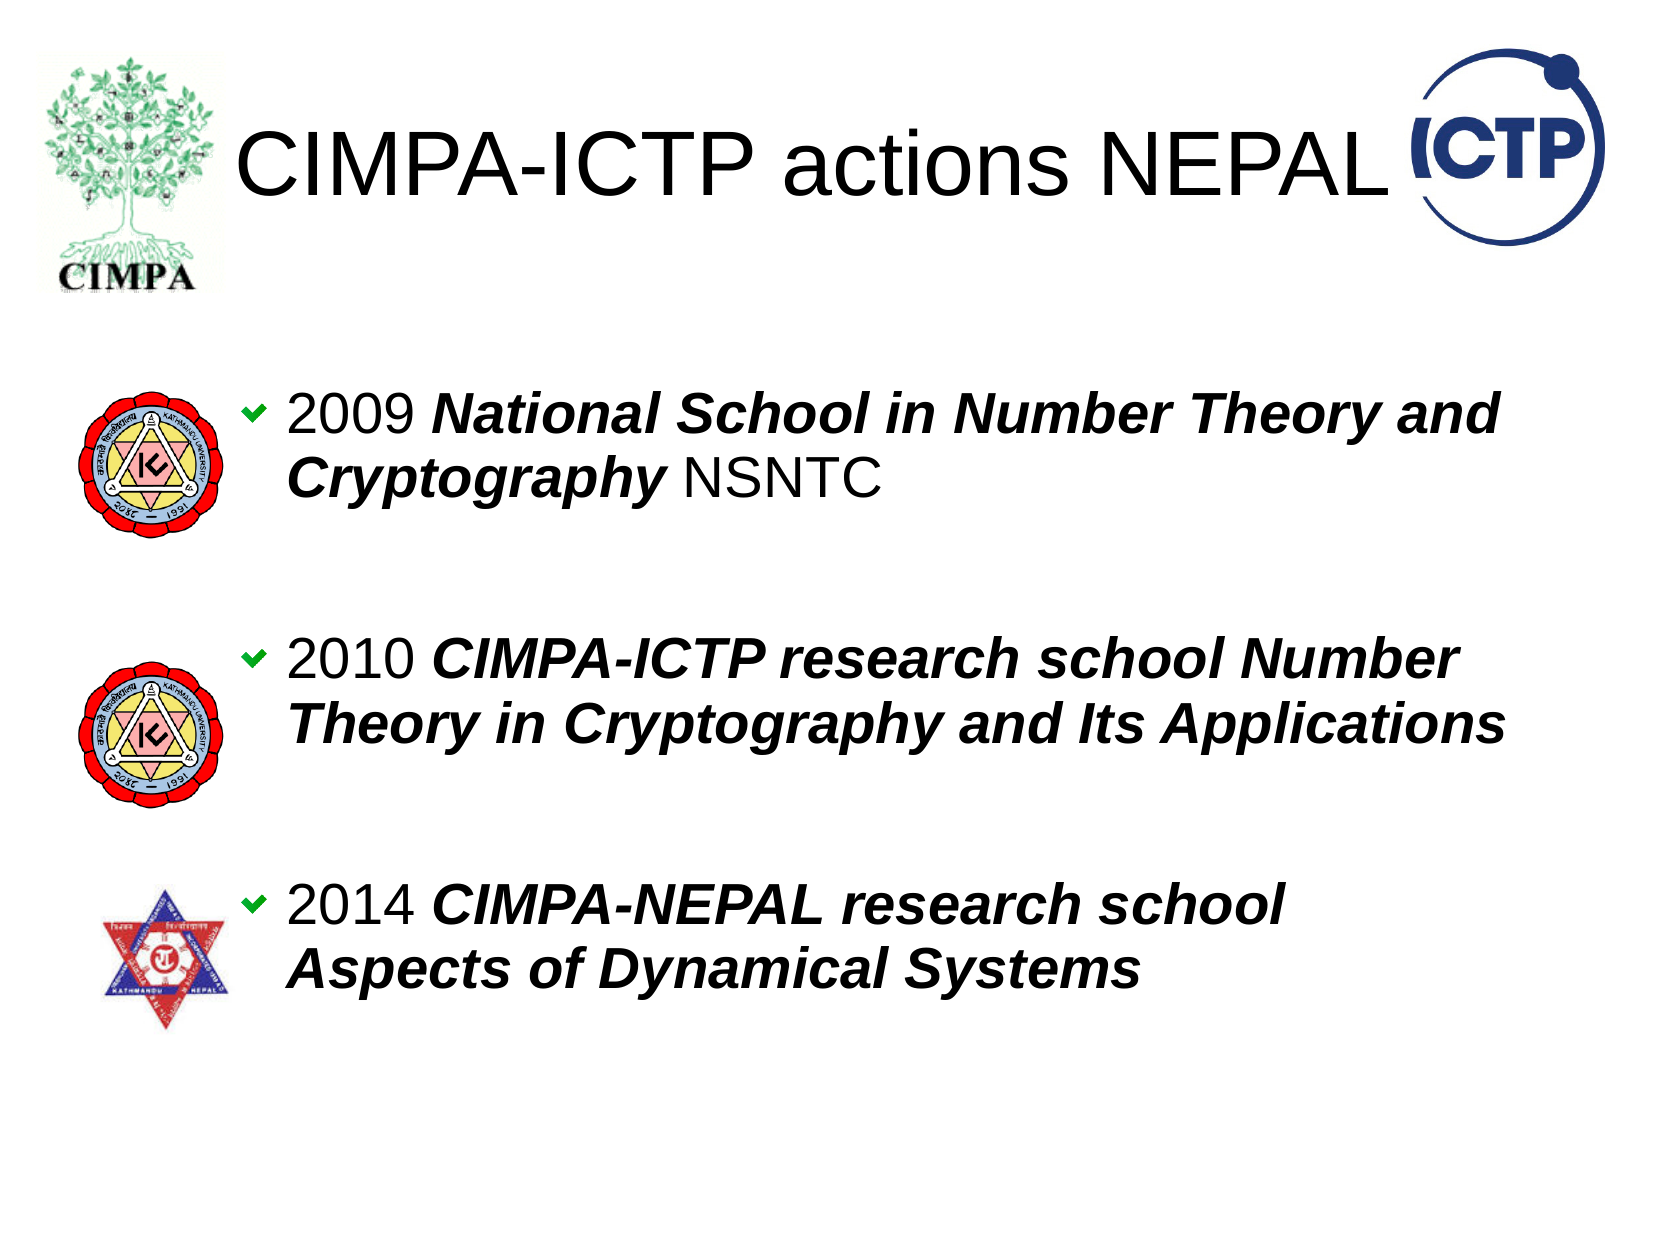

# CIMPA-ICTP actions NEPAL
2009 National School in Number Theory and Cryptography NSNTC
2010 CIMPA-ICTP research school Number Theory in Cryptography and Its Applications
2014 CIMPA-NEPAL research school Aspects of Dynamical Systems